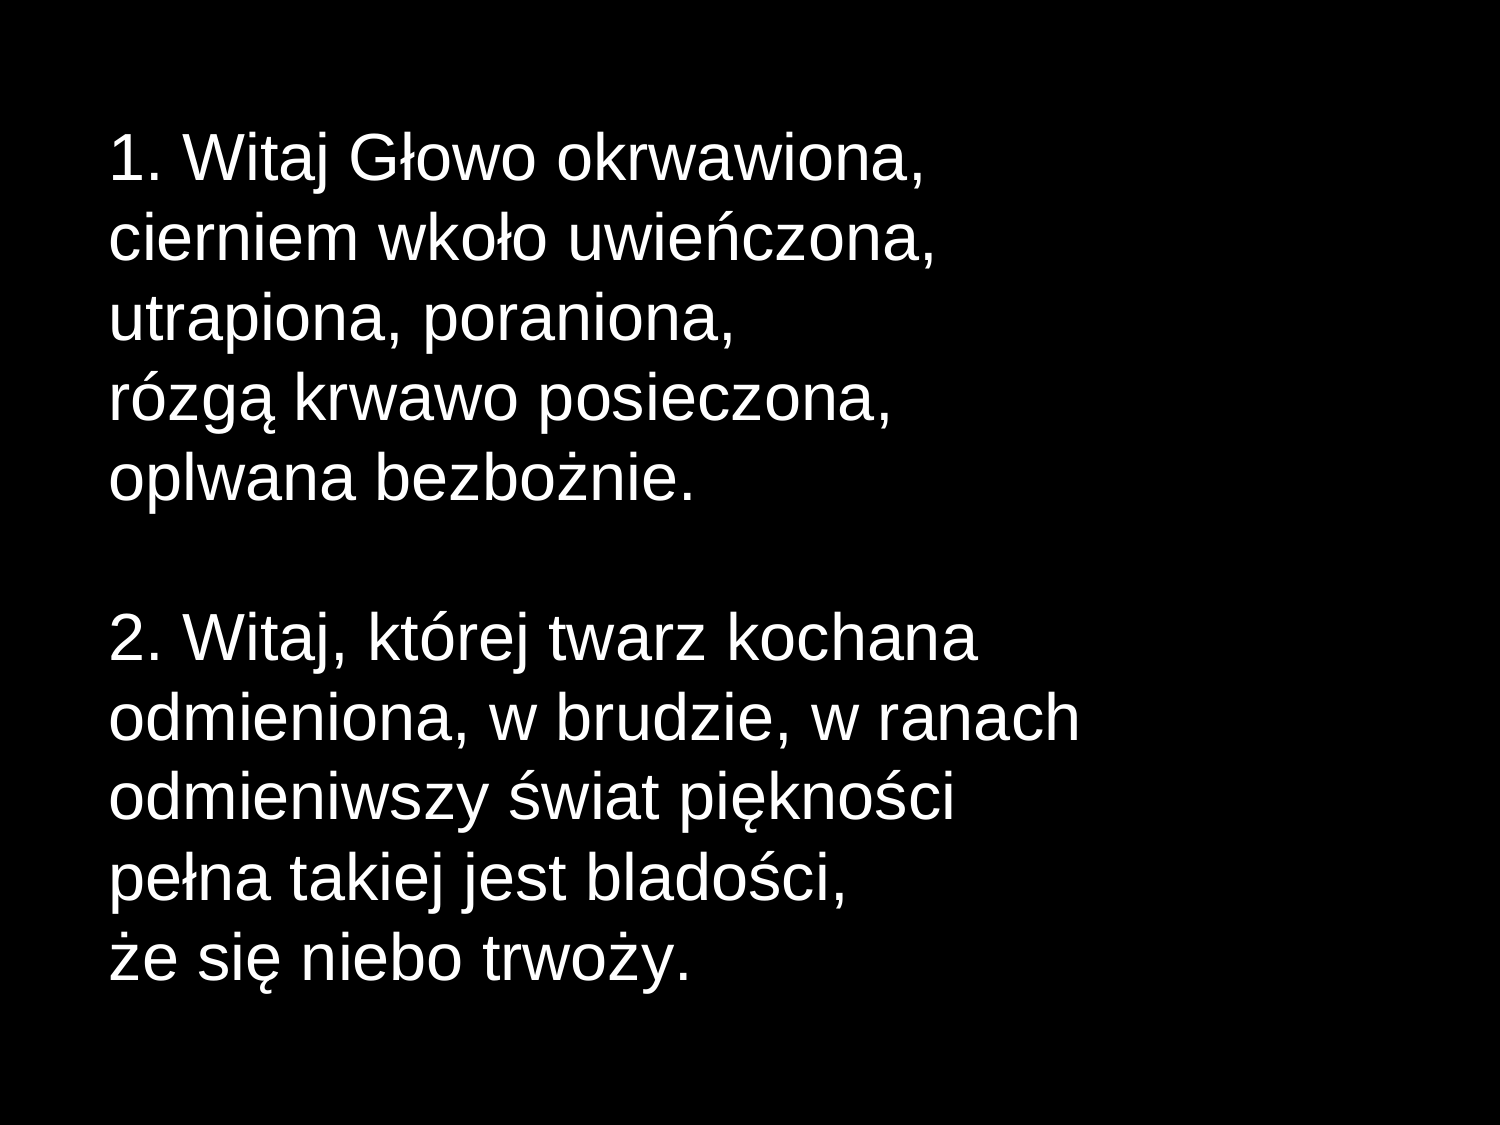

1. Witaj Głowo okrwawiona,
cierniem wkoło uwieńczona,
utrapiona, poraniona,
rózgą krwawo posieczona,
oplwana bezbożnie.
2. Witaj, której twarz kochana
odmieniona, w brudzie, w ranach
odmieniwszy świat piękności
pełna takiej jest bladości,
że się niebo trwoży.